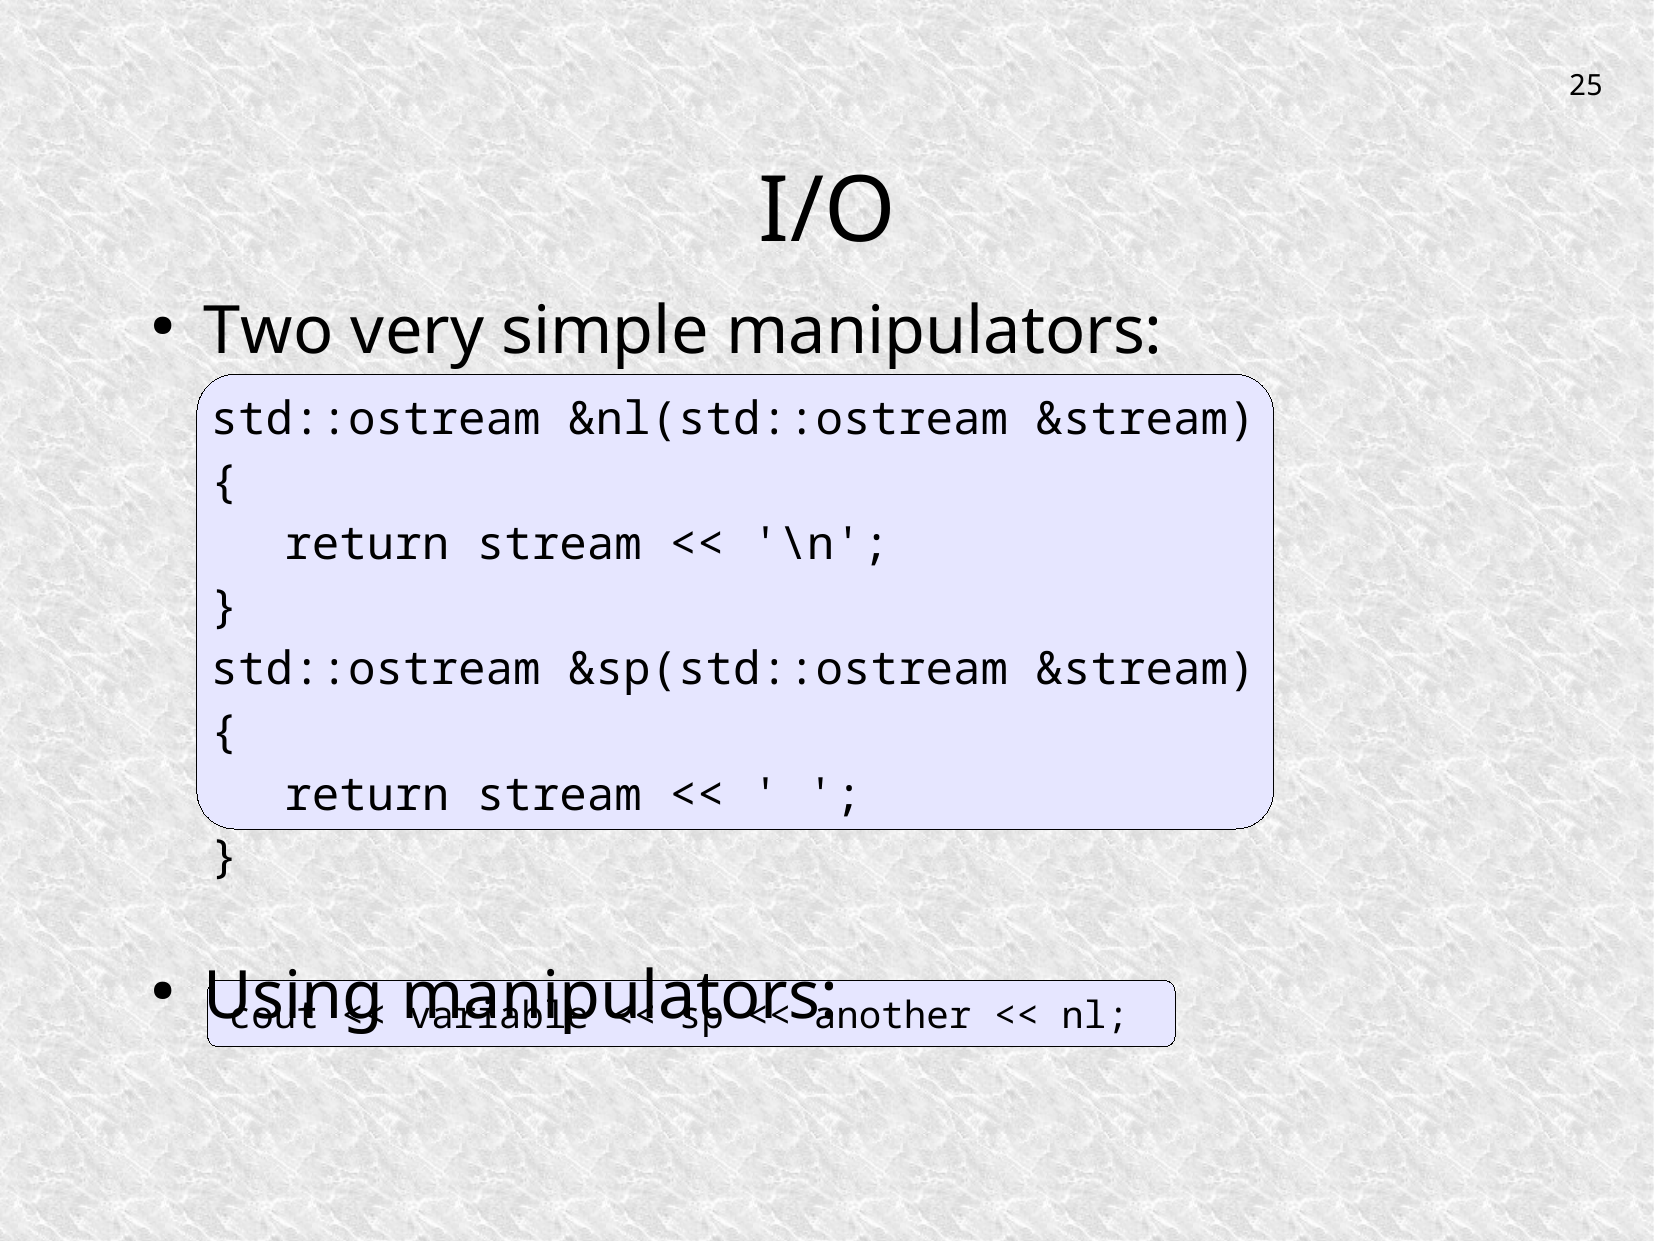

25
# I/O
Two very simple manipulators:
Using manipulators:
std::ostream &nl(std::ostream &stream)
{
	return stream << '\n';
}
std::ostream &sp(std::ostream &stream)
{
	return stream << ' ';
}
cout << variable << sp << another << nl;